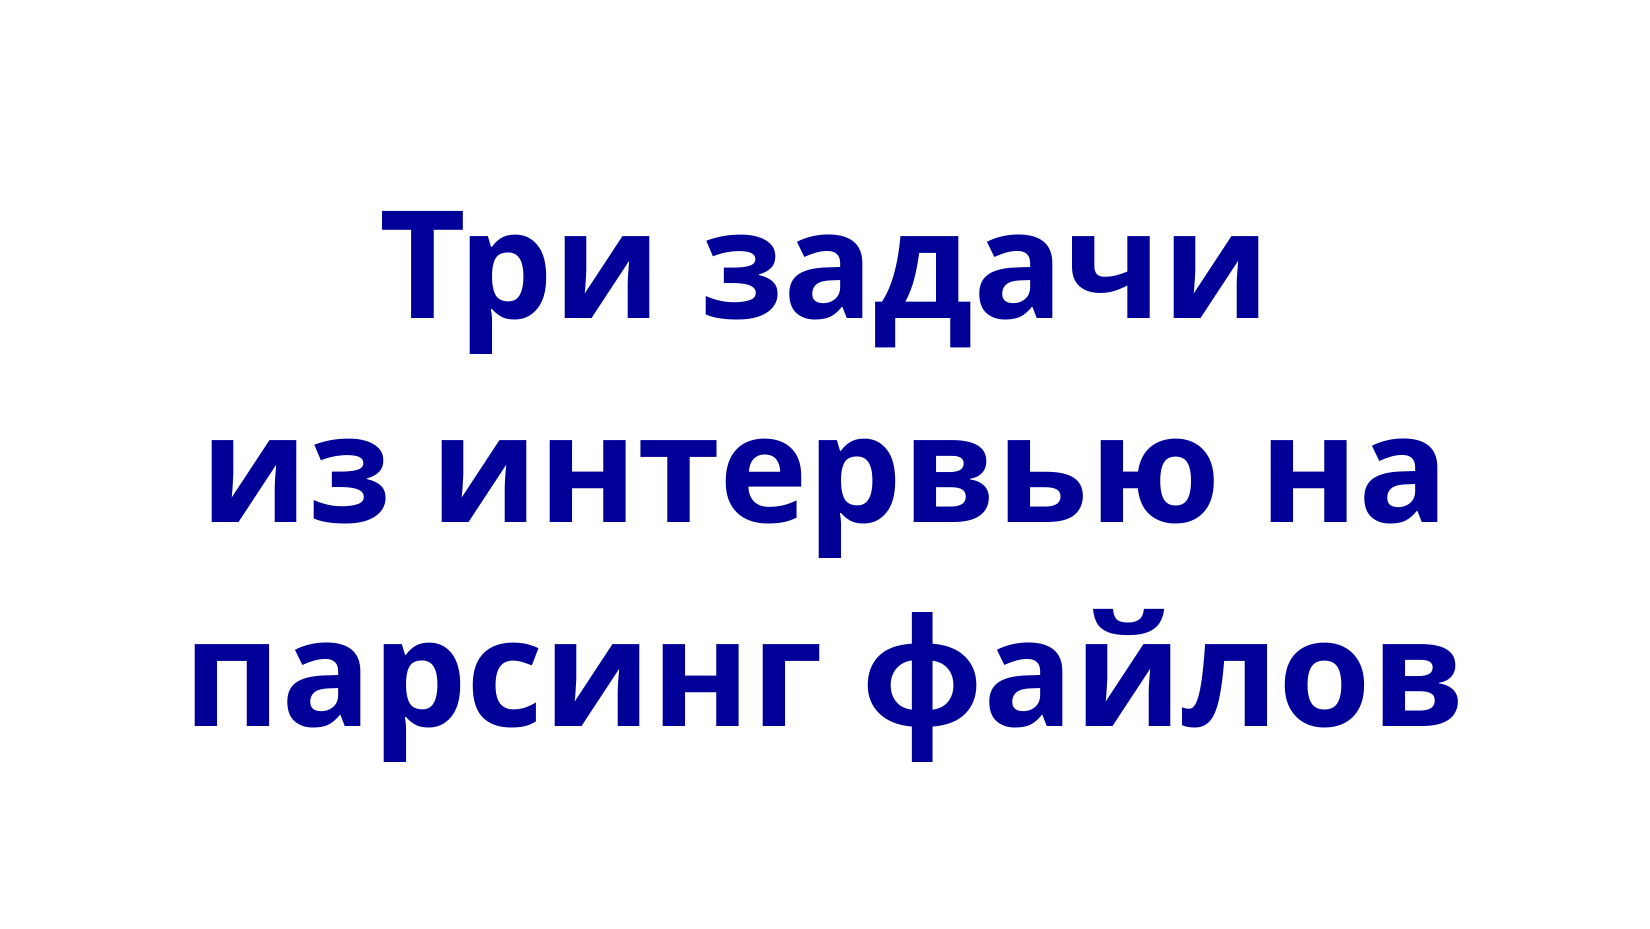

# Три задачи
из интервью на парсинг файлов